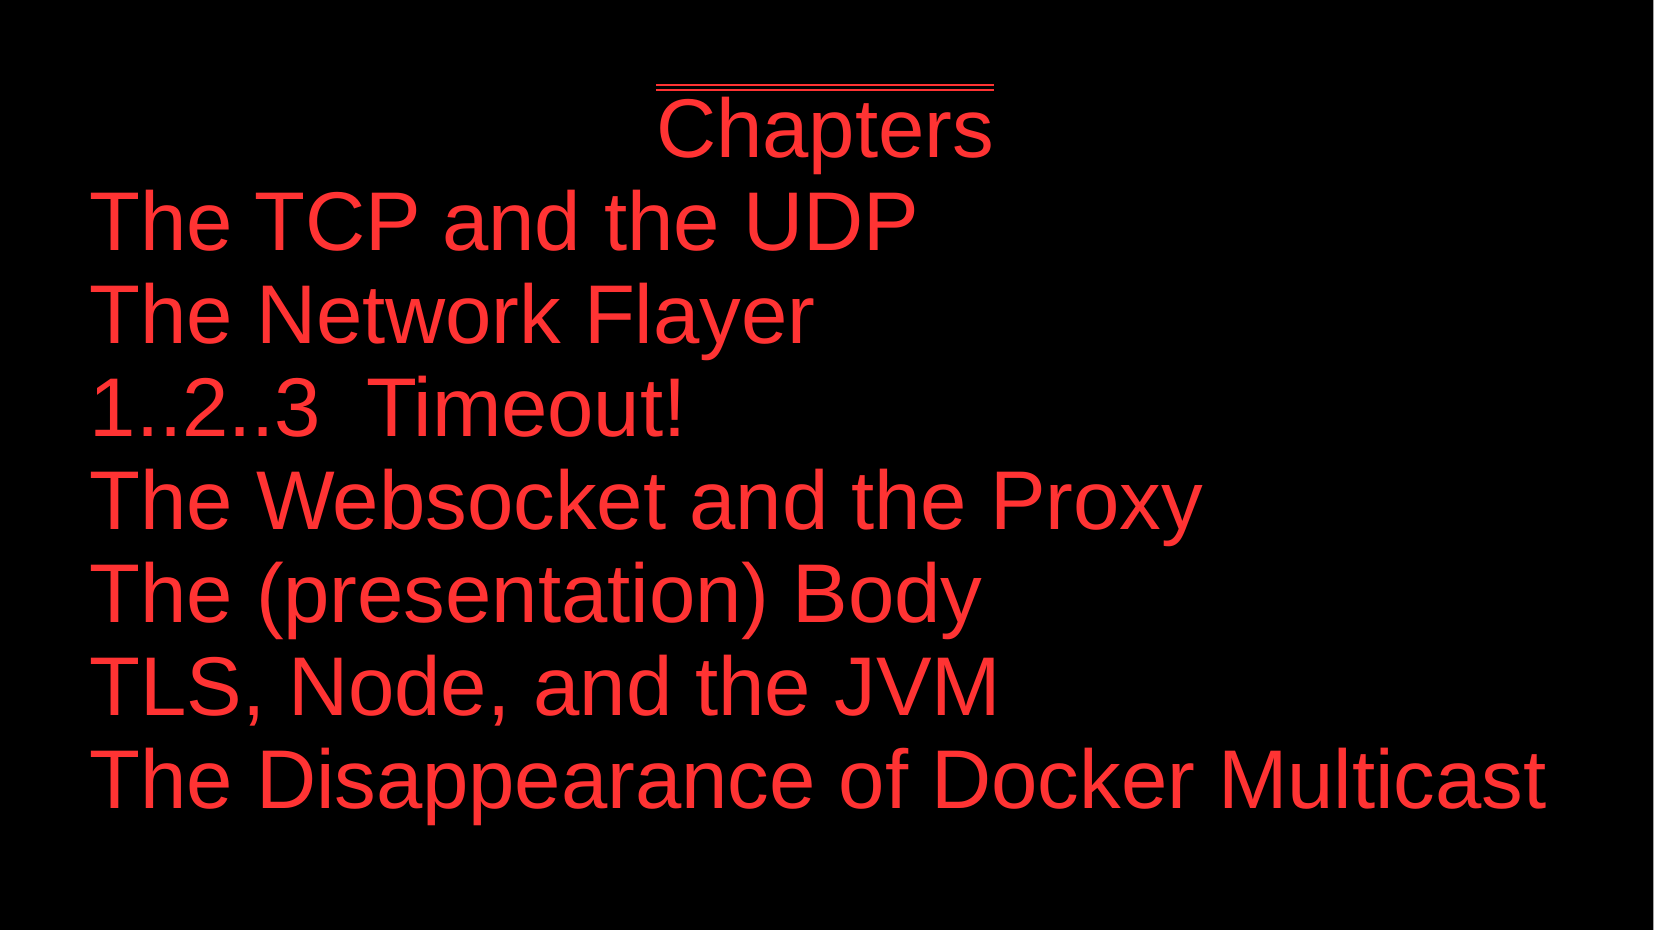

Chapters
The TCP and the UDP
The Network Flayer
1..2..3 Timeout!
The Websocket and the Proxy
The (presentation) Body
TLS, Node, and the JVM
The Disappearance of Docker Multicast